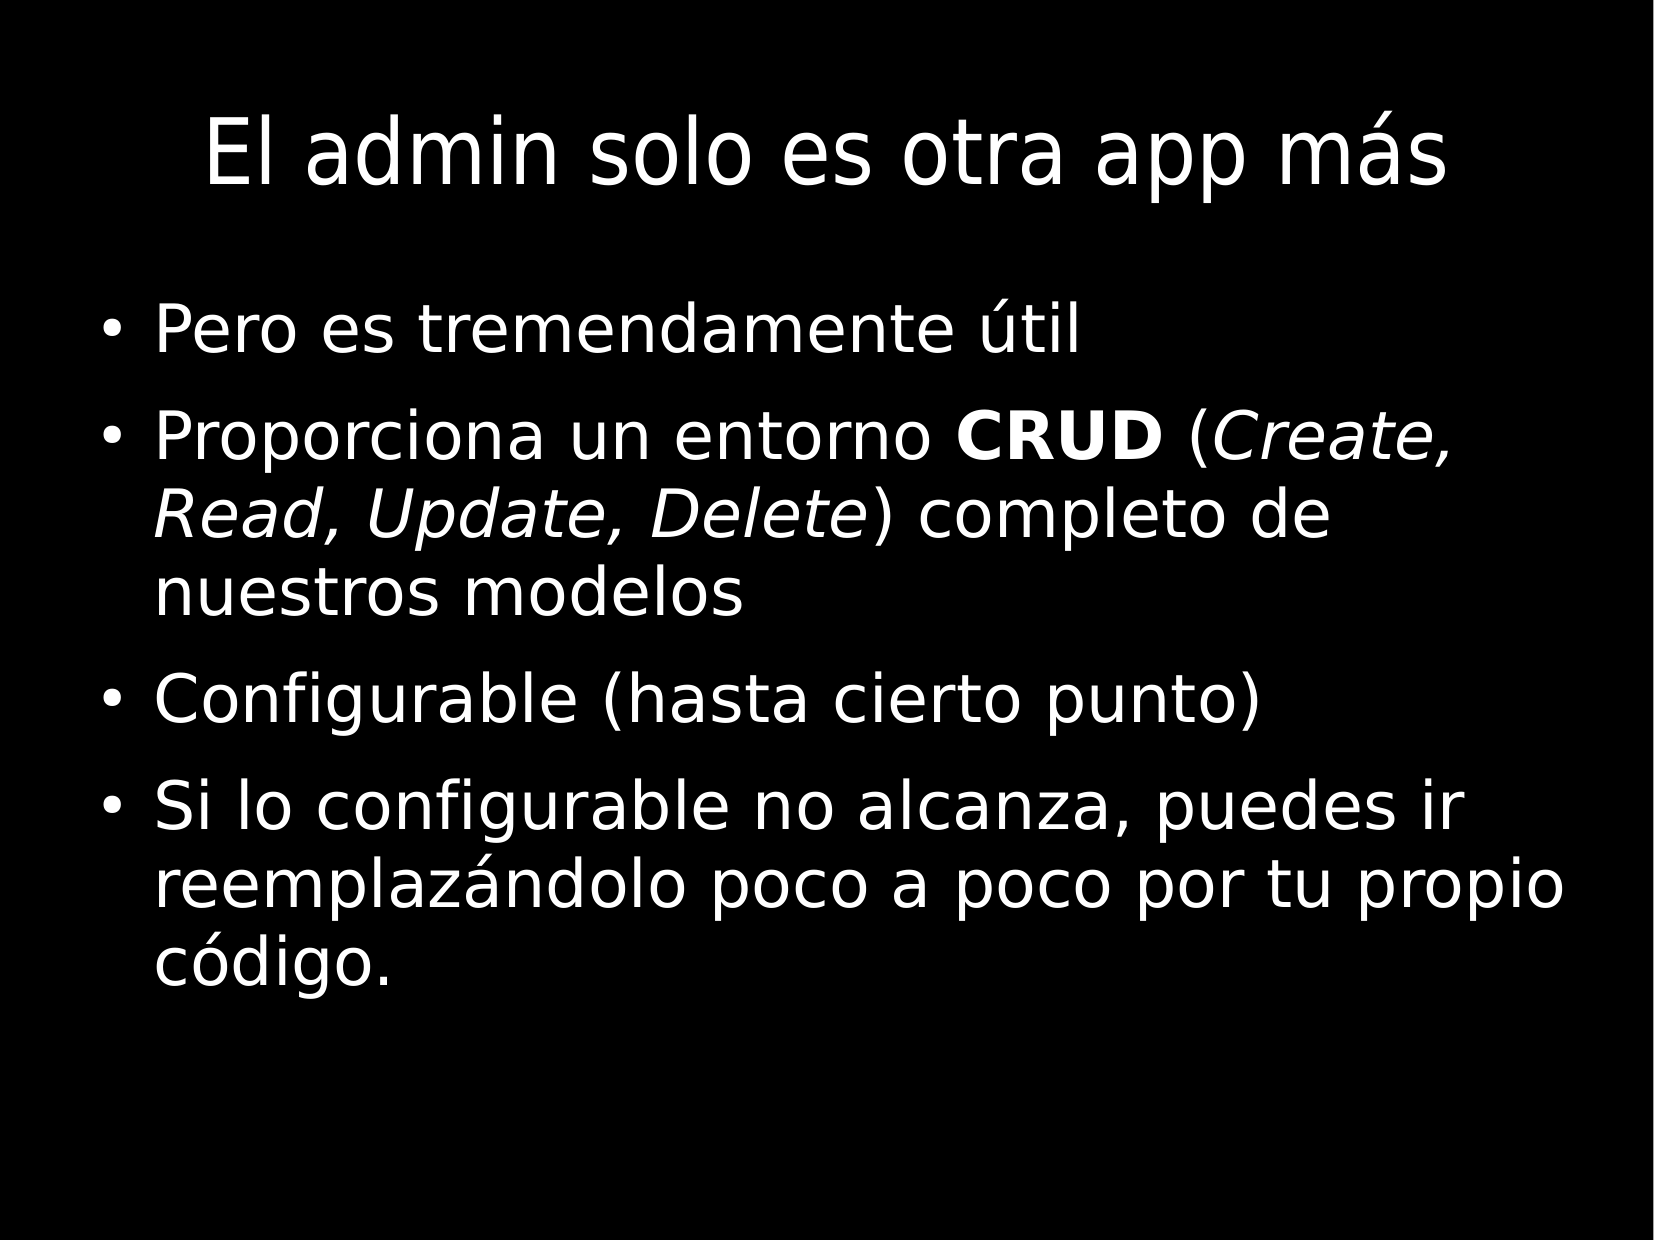

# El admin solo es otra app más
Pero es tremendamente útil
Proporciona un entorno CRUD (Create, Read, Update, Delete) completo de nuestros modelos
Configurable (hasta cierto punto)
Si lo configurable no alcanza, puedes ir reemplazándolo poco a poco por tu propio código.